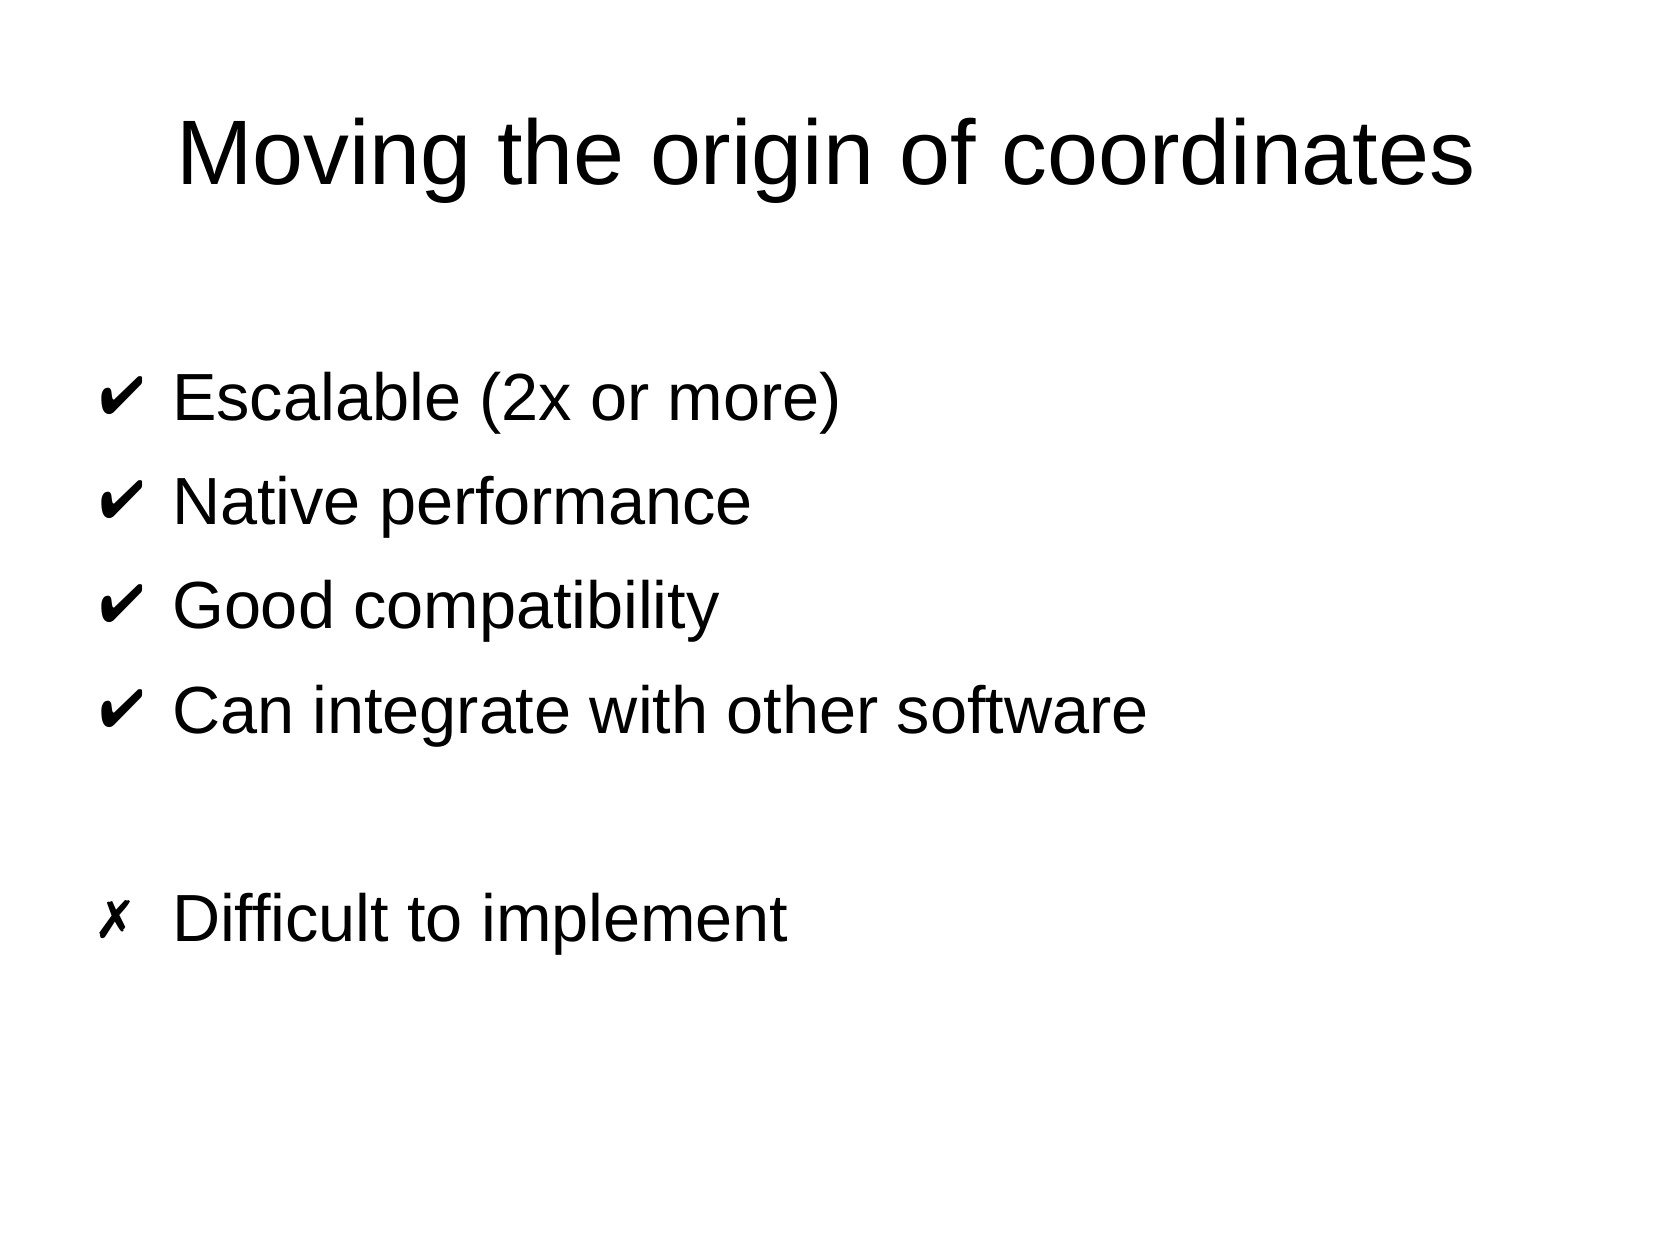

# Moving the origin of coordinates
 Escalable (2x or more)
 Native performance
 Good compatibility
 Can integrate with other software
 Difficult to implement